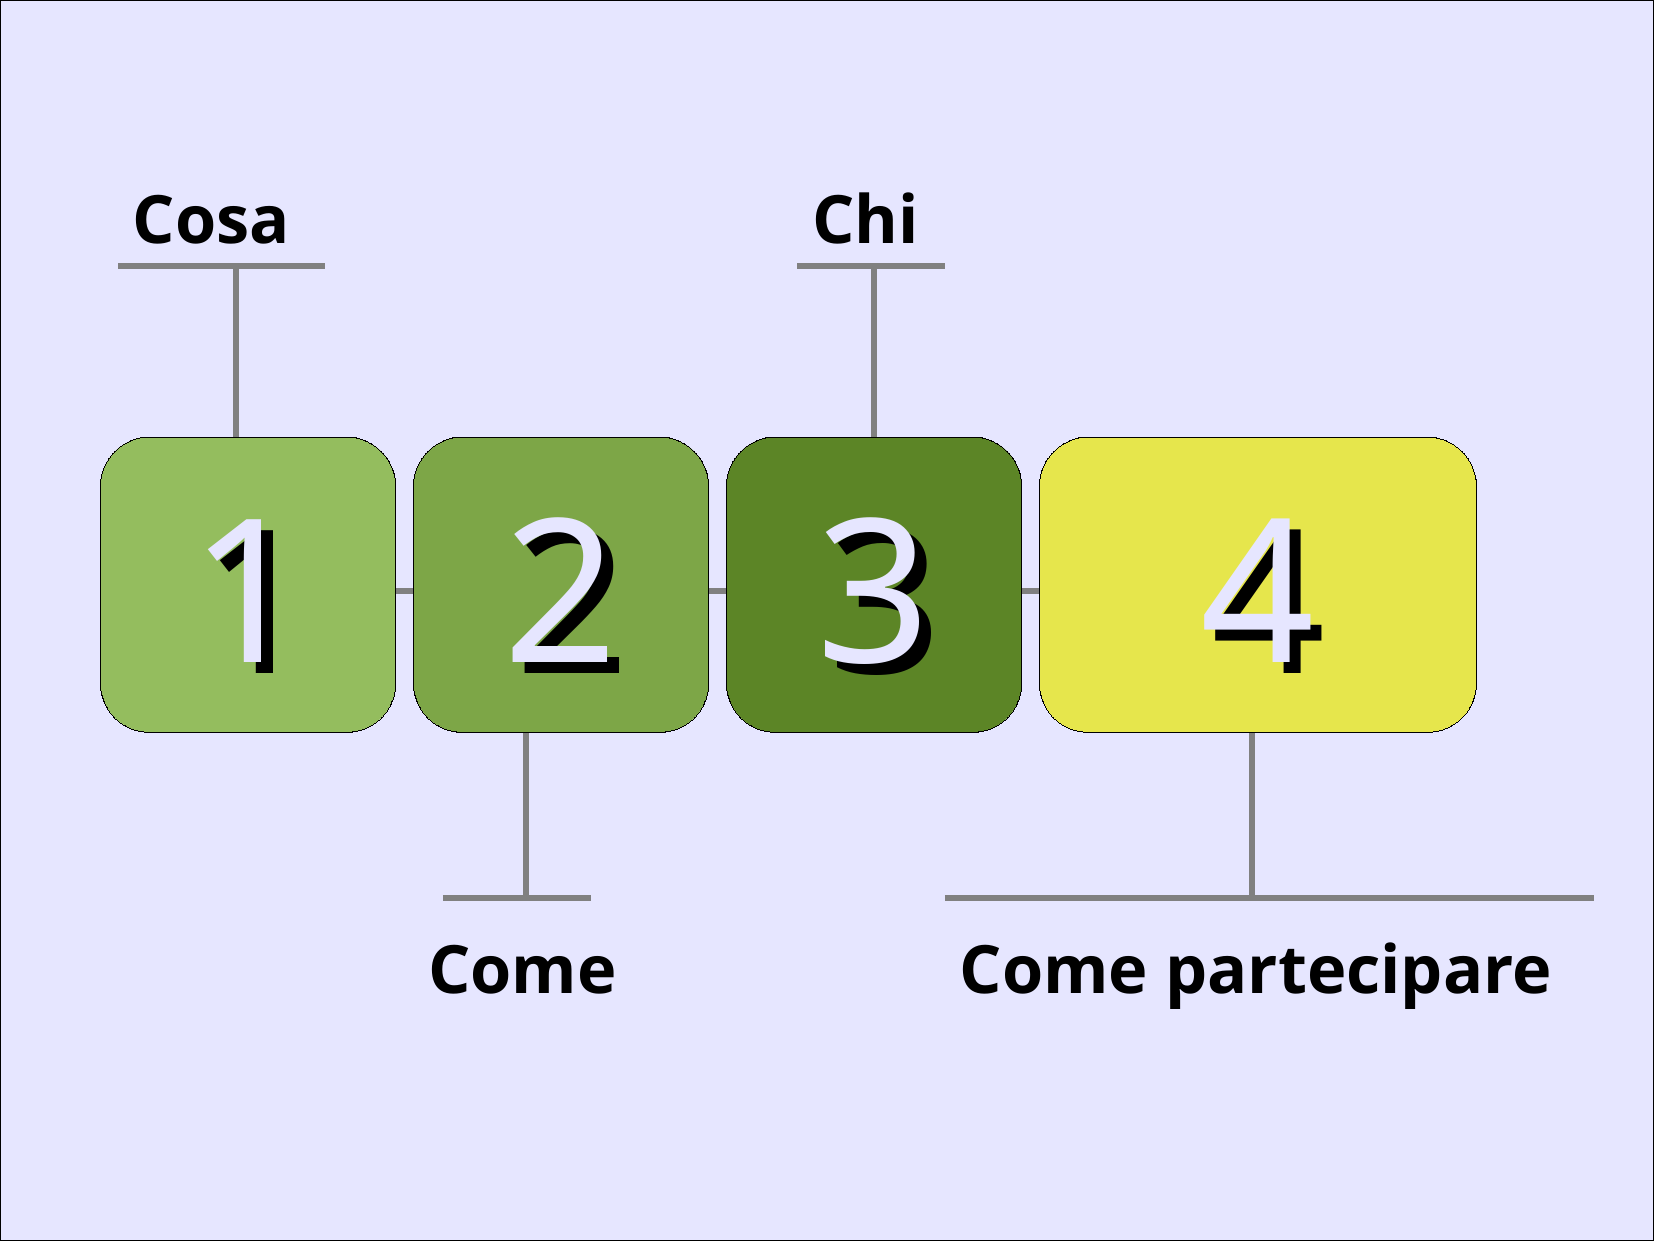

Cosa
Chi
1
2
3
4
Inizio
Fine
Come
Come partecipare